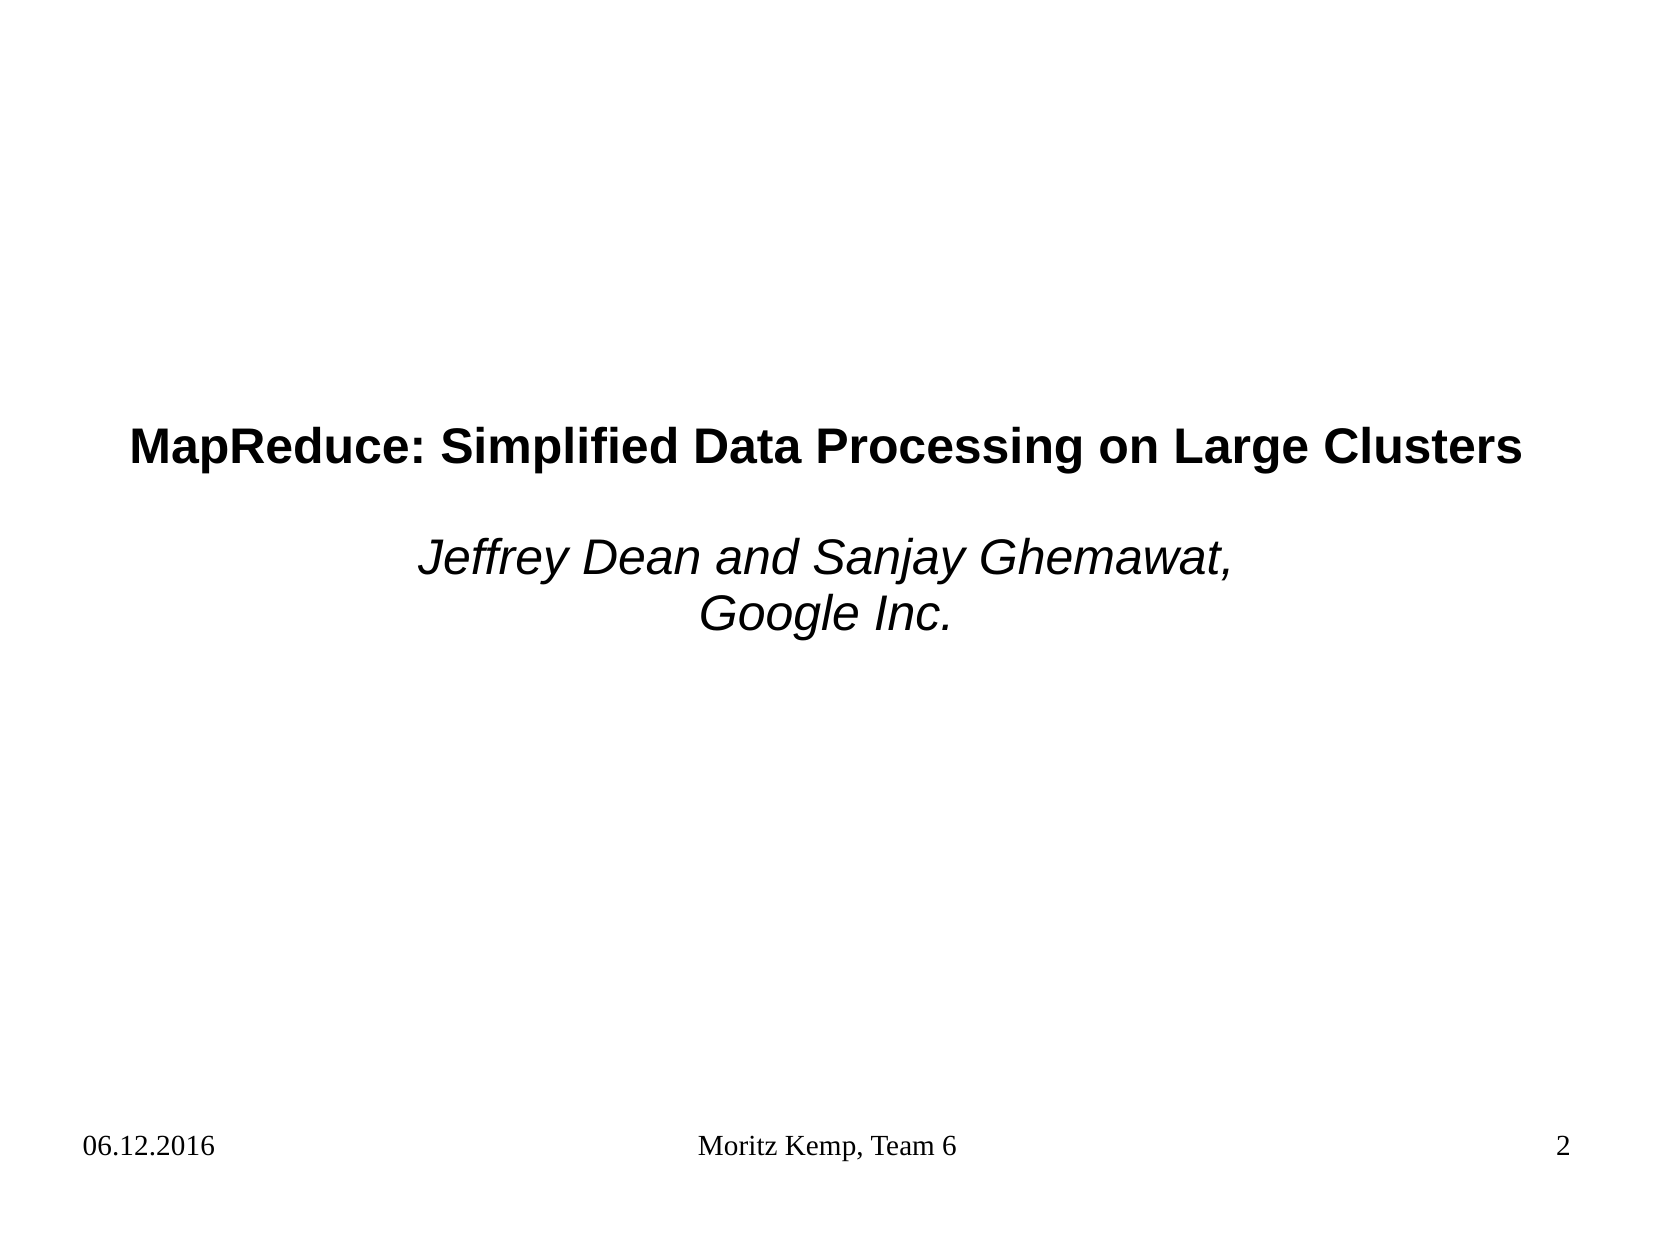

# MapReduce: Simplified Data Processing on Large Clusters
Jeffrey Dean and Sanjay Ghemawat,
Google Inc.
06.12.2016
Moritz Kemp, Team 6
2